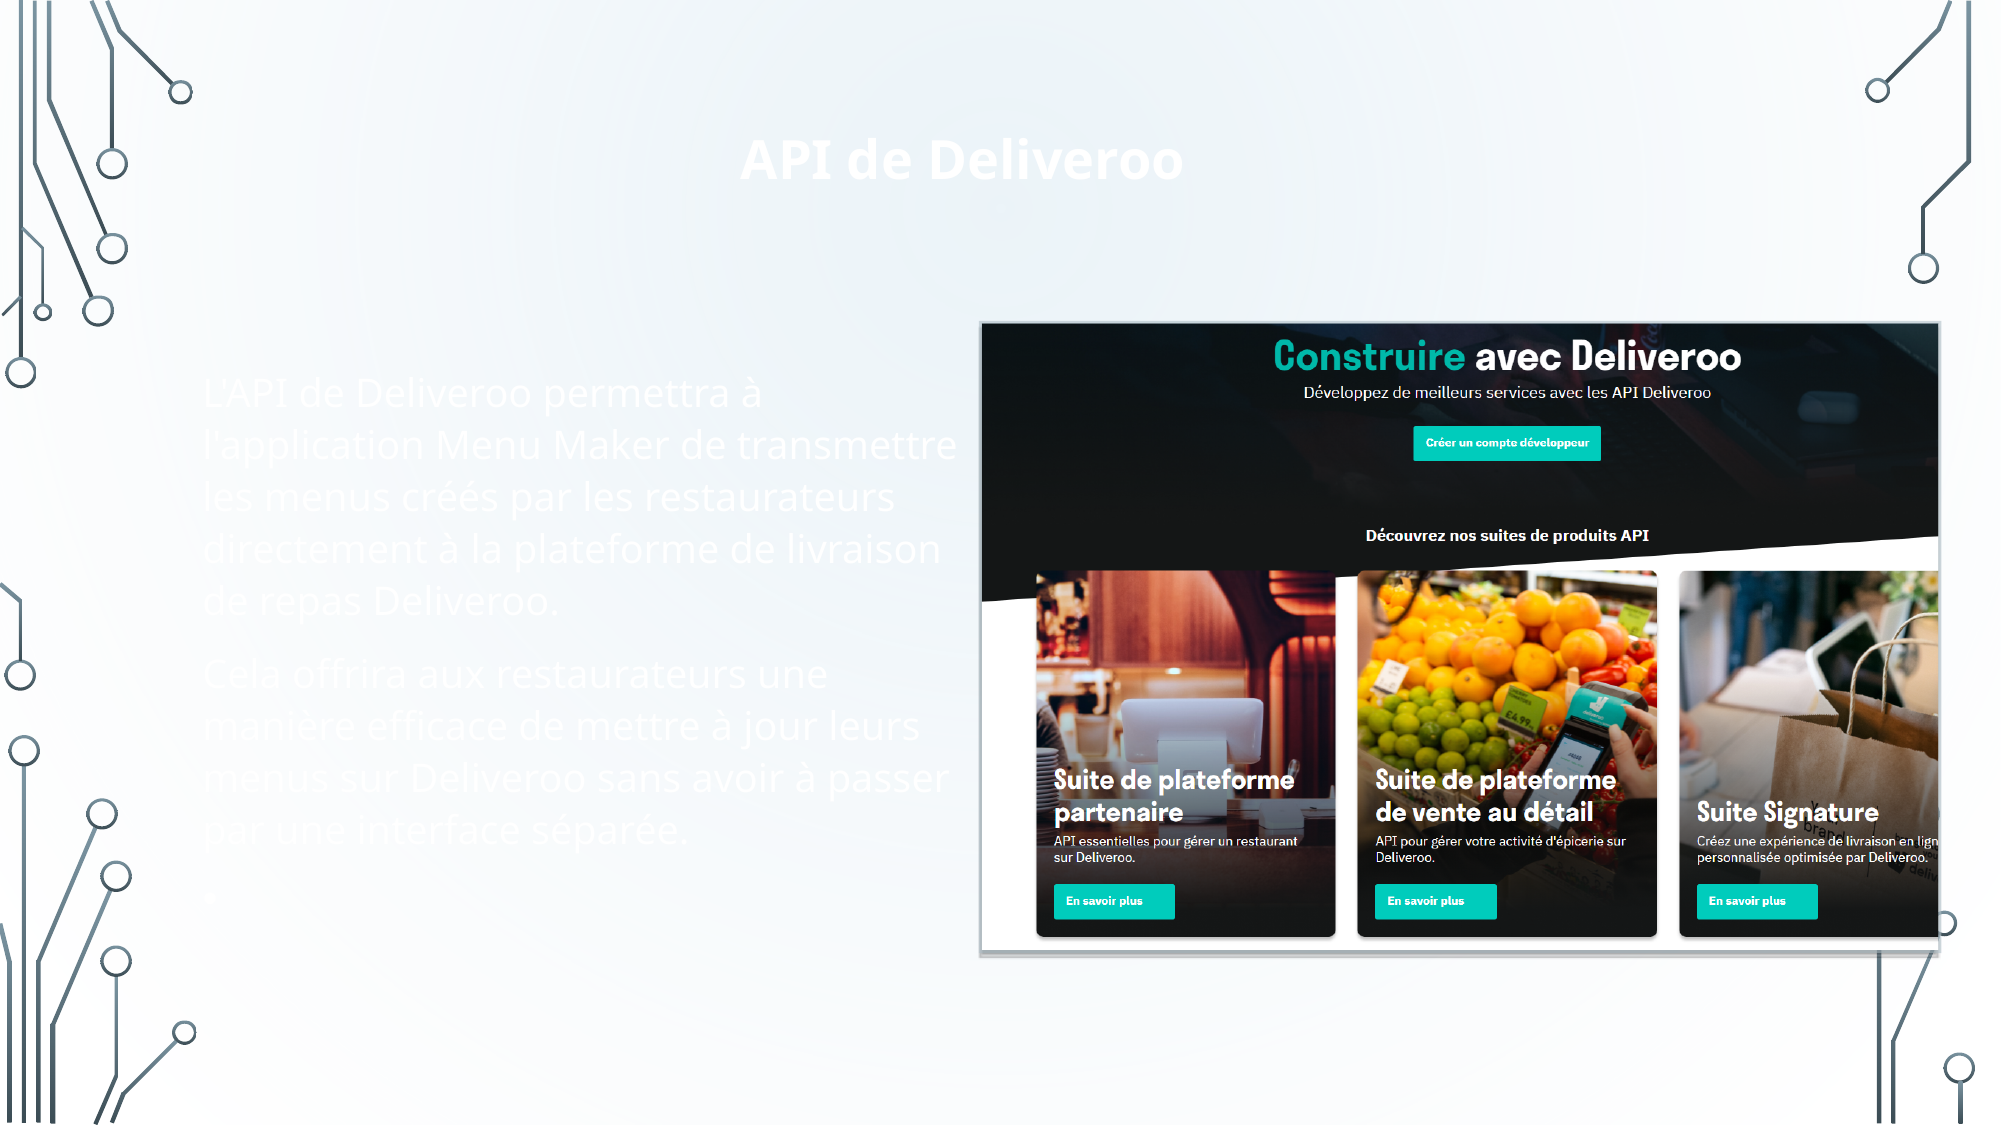

API de Deliveroo
# L'API de Deliveroo permettra à l'application Menu Maker de transmettre les menus créés par les restaurateurs directement à la plateforme de livraison de repas Deliveroo.
Cela offrira aux restaurateurs une manière efficace de mettre à jour leurs menus sur Deliveroo sans avoir à passer par une interface séparée.